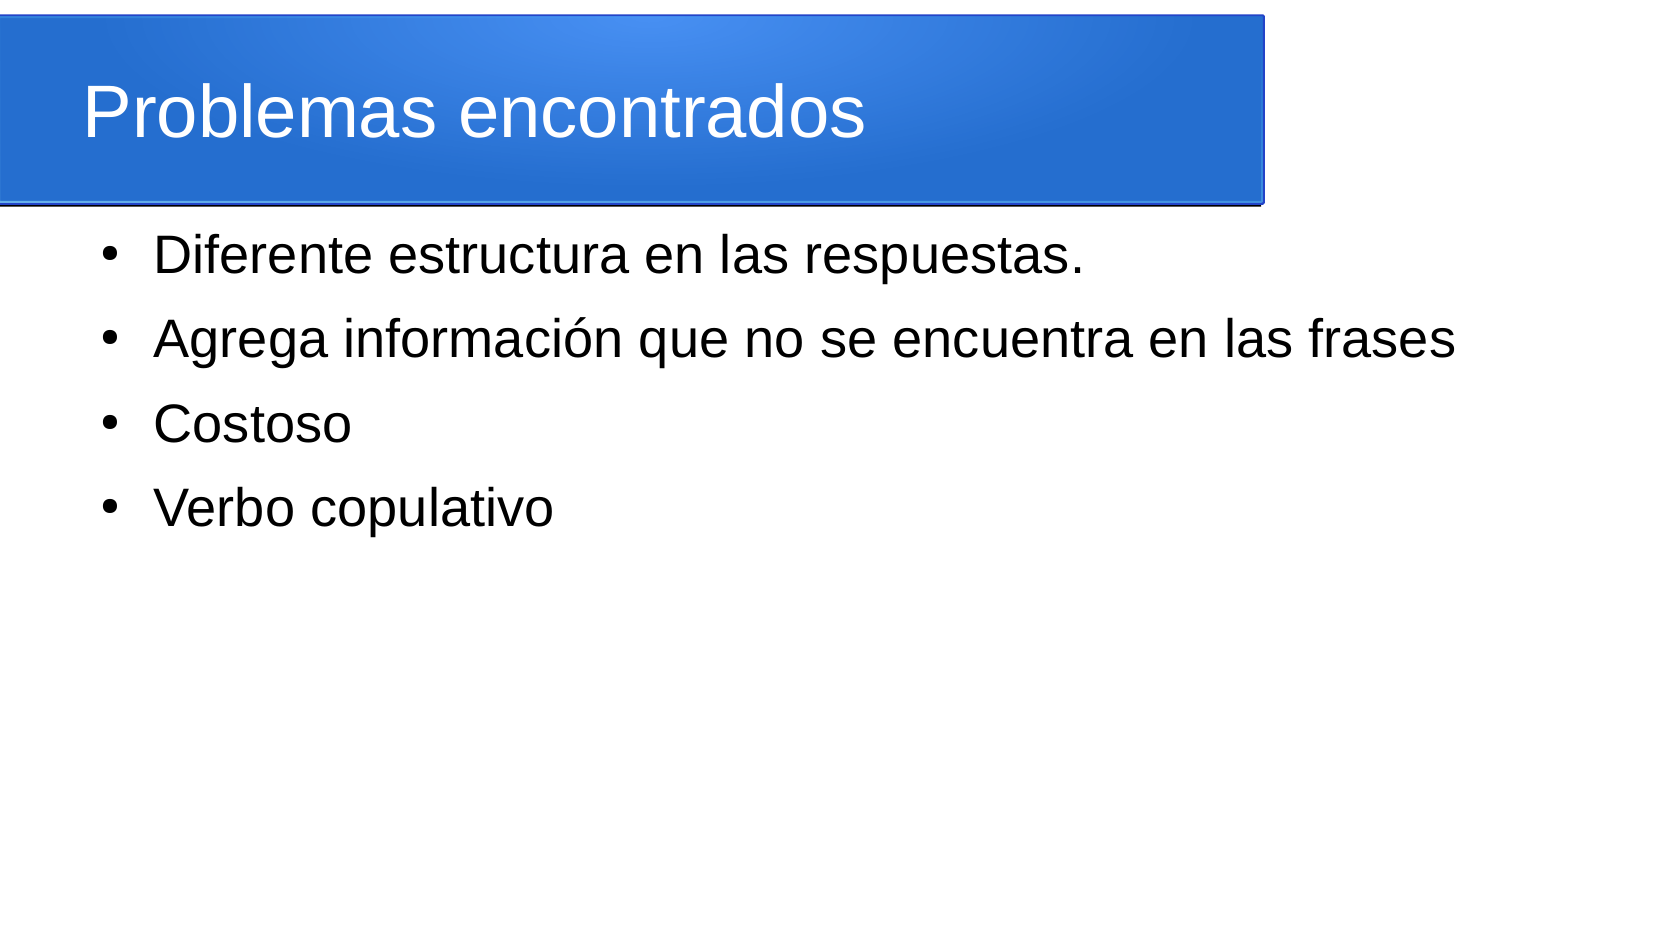

# Problemas encontrados
Diferente estructura en las respuestas.
Agrega información que no se encuentra en las frases
Costoso
Verbo copulativo